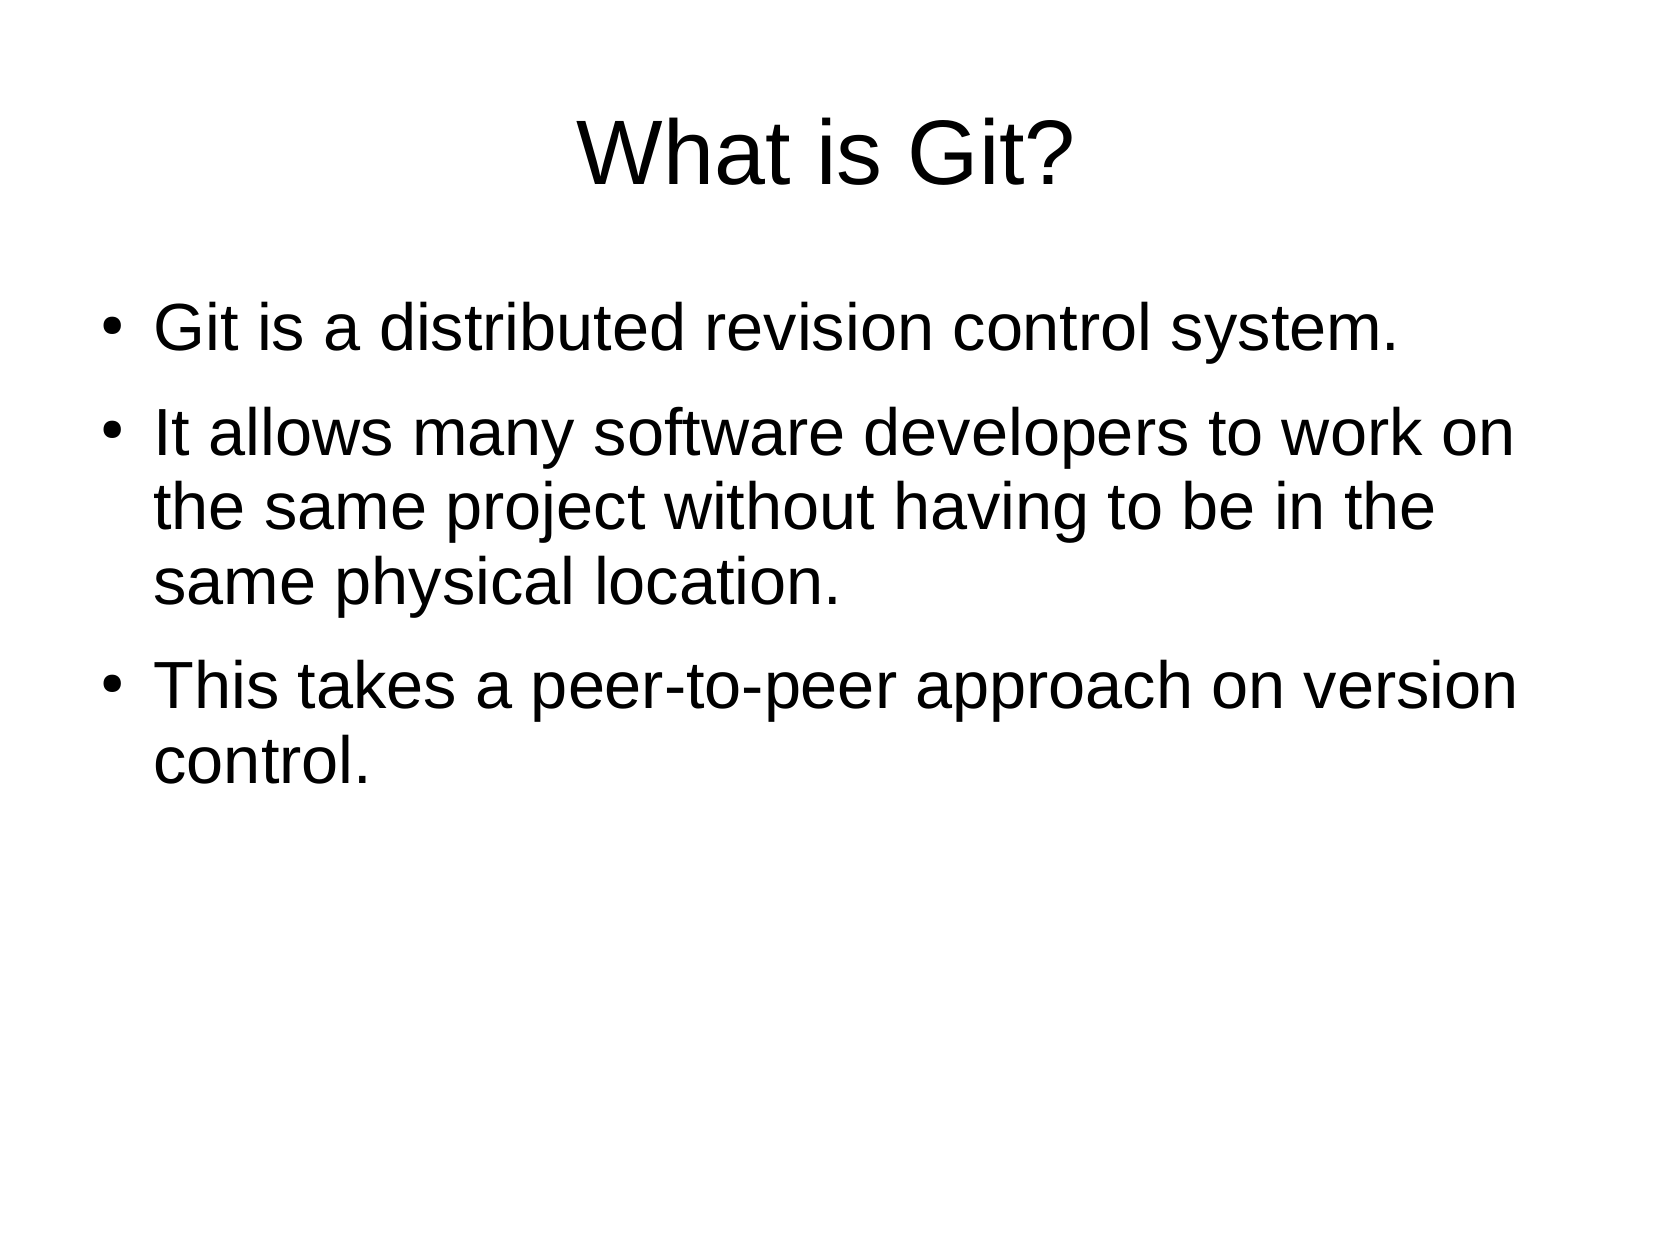

# What is Git?
Git is a distributed revision control system.
It allows many software developers to work on the same project without having to be in the same physical location.
This takes a peer-to-peer approach on version control.